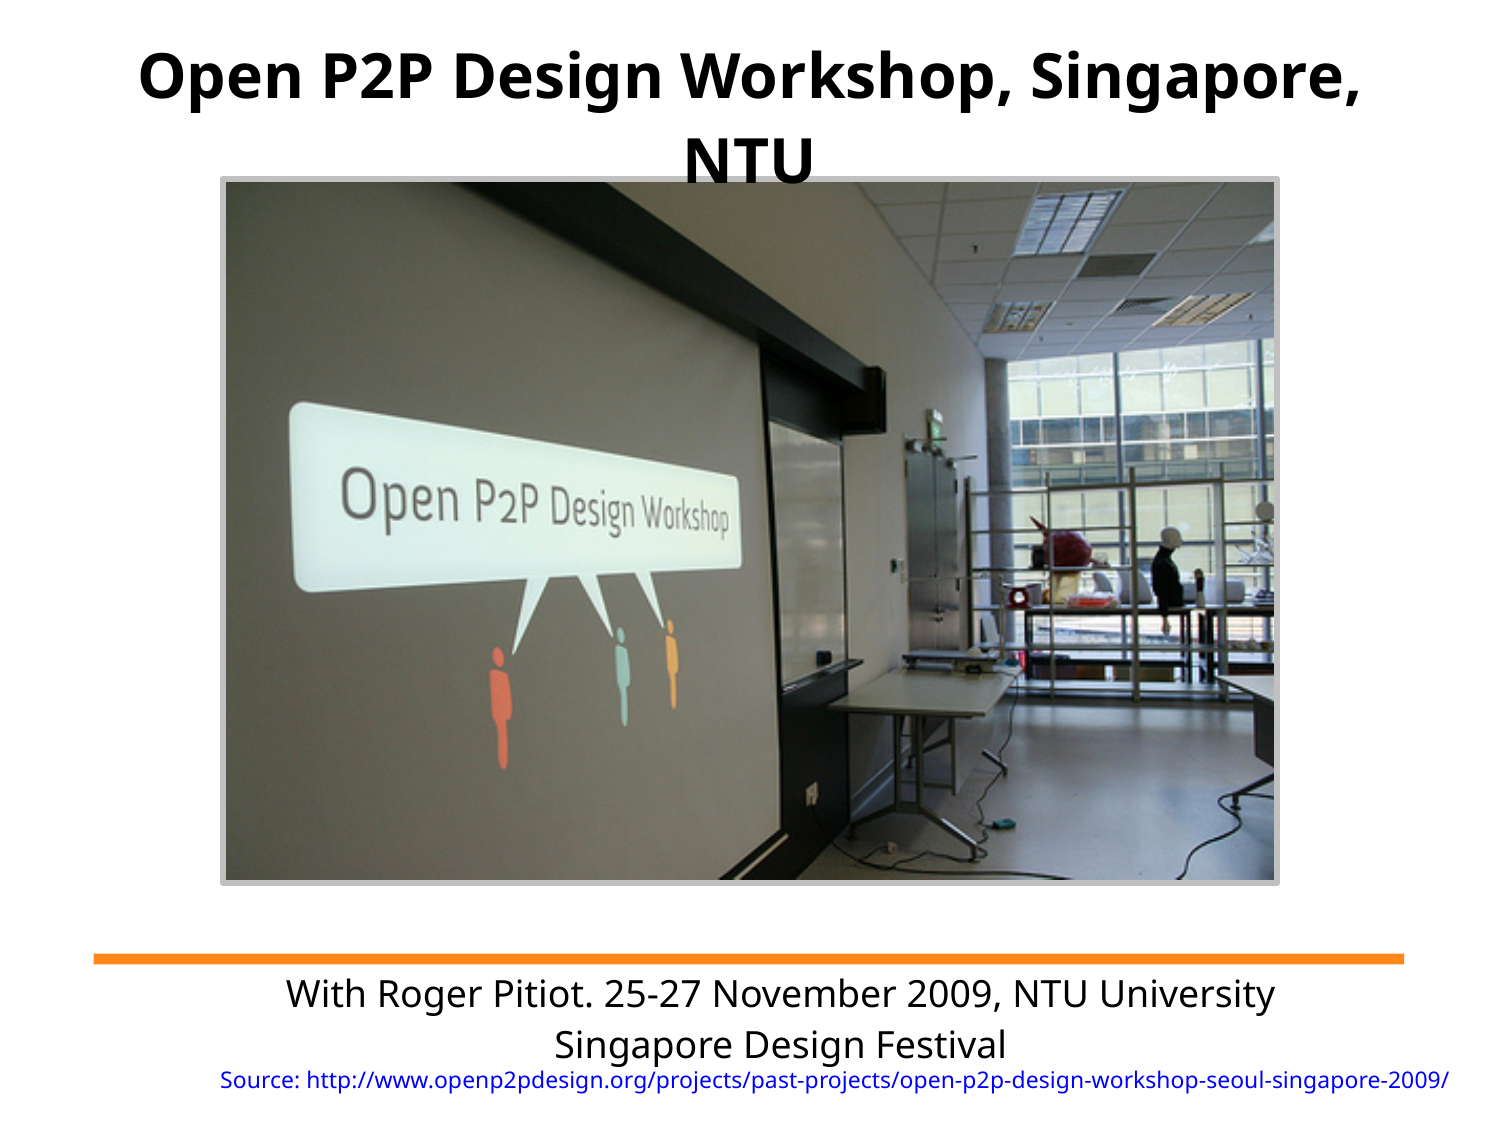

# Open P2P Design Workshop, Singapore, NTU
With Roger Pitiot. 25-27 November 2009, NTU University
Singapore Design Festival
Source: http://www.openp2pdesign.org/projects/past-projects/open-p2p-design-workshop-seoul-singapore-2009/